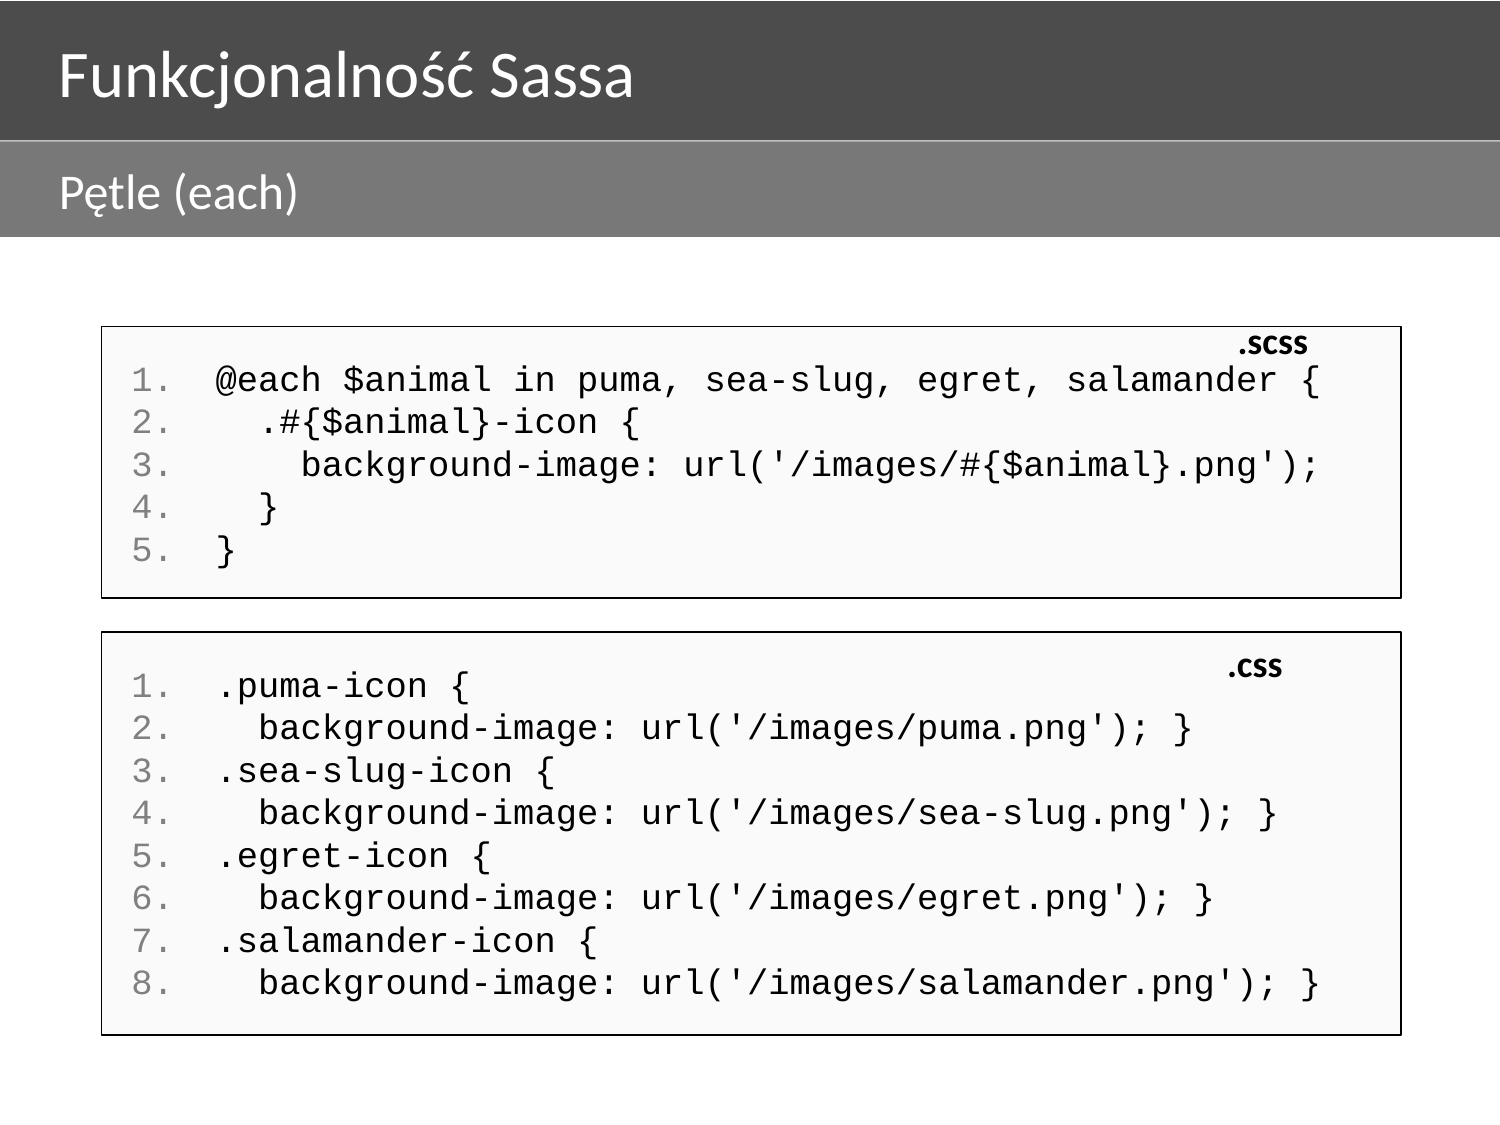

Funkcjonalność Sassa
Pętle (each)
.scss
@each $animal in puma, sea-slug, egret, salamander {
 .#{$animal}-icon {
 background-image: url('/images/#{$animal}.png');
 }
}
.puma-icon {
 background-image: url('/images/puma.png'); }
.sea-slug-icon {
 background-image: url('/images/sea-slug.png'); }
.egret-icon {
 background-image: url('/images/egret.png'); }
.salamander-icon {
 background-image: url('/images/salamander.png'); }
.css